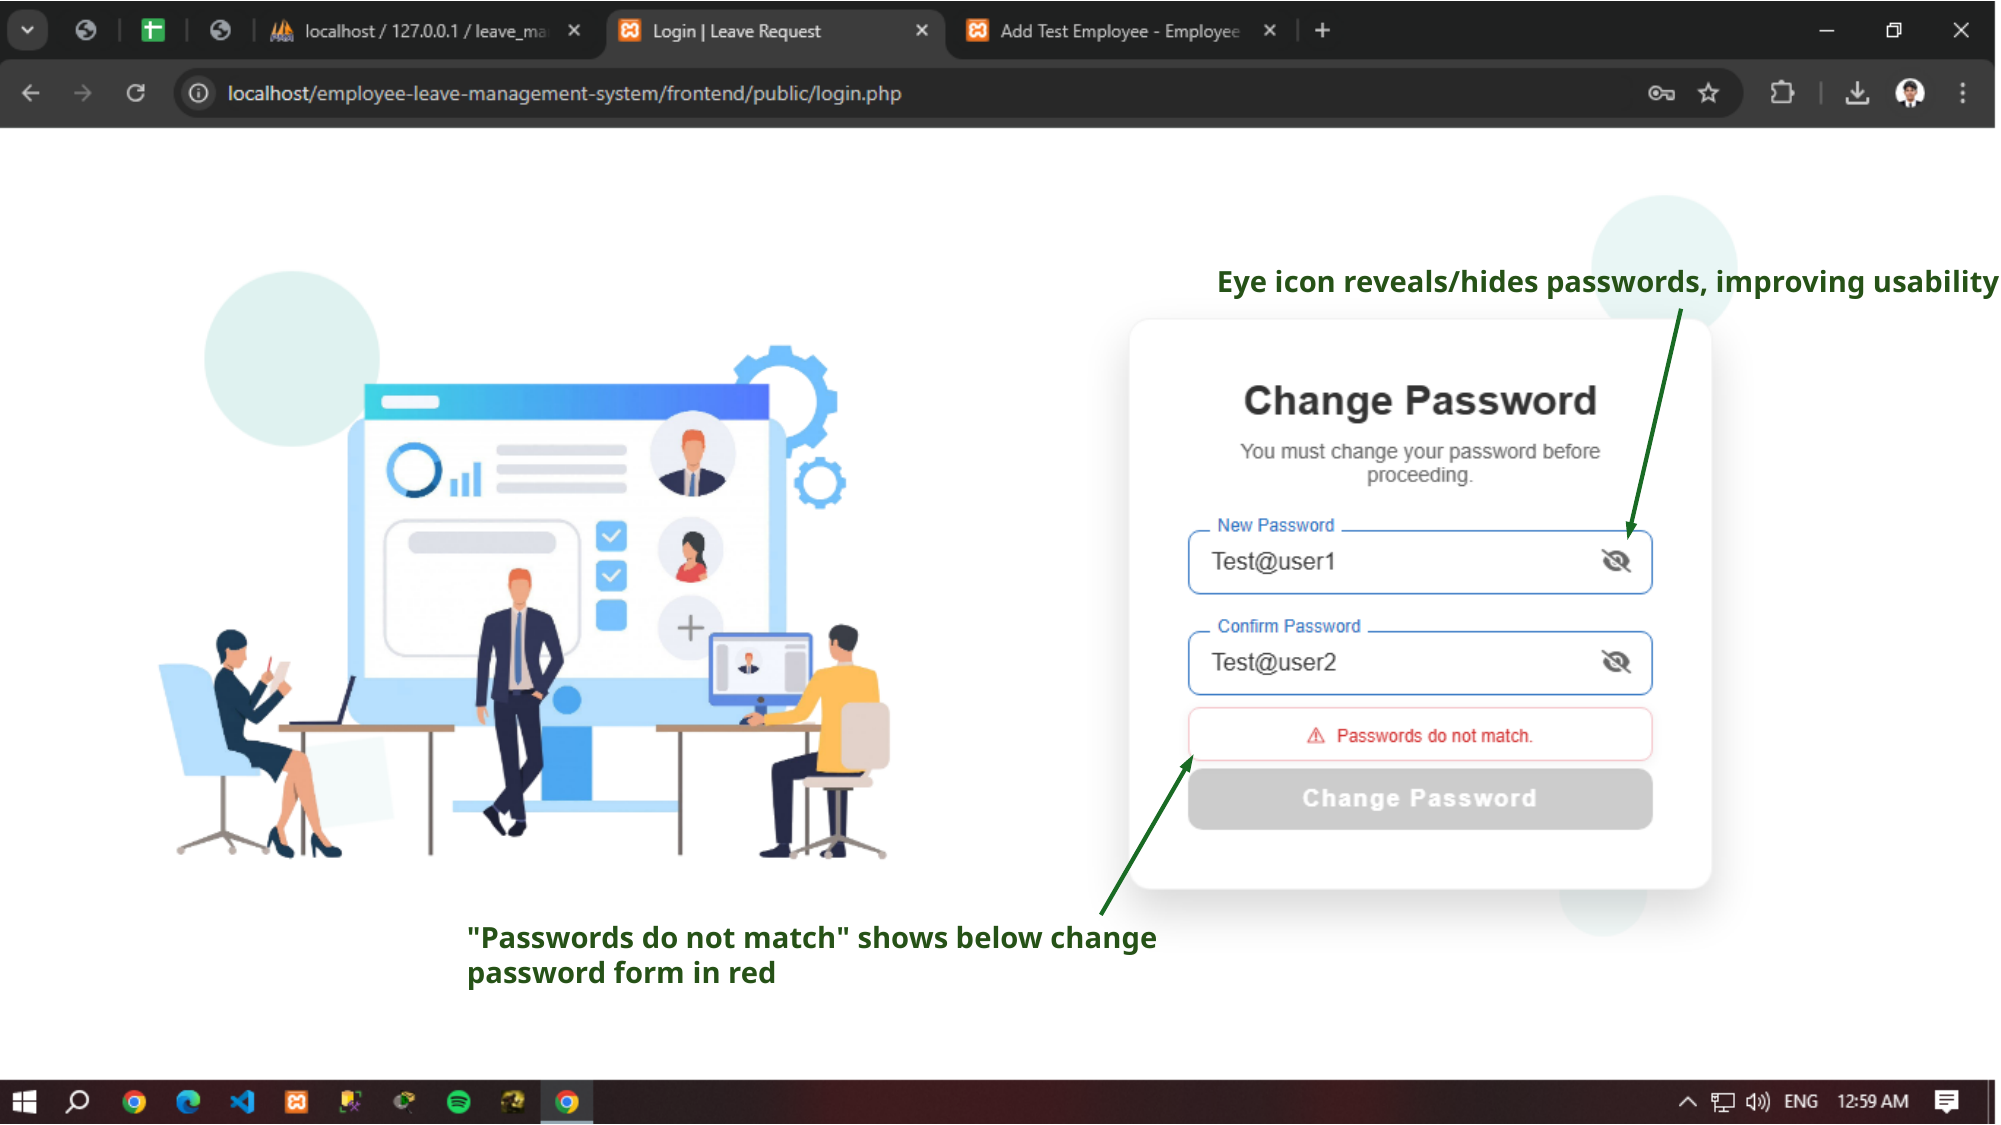

Eye icon reveals/hides passwords, improving usability
"Passwords do not match" shows below change password form in red